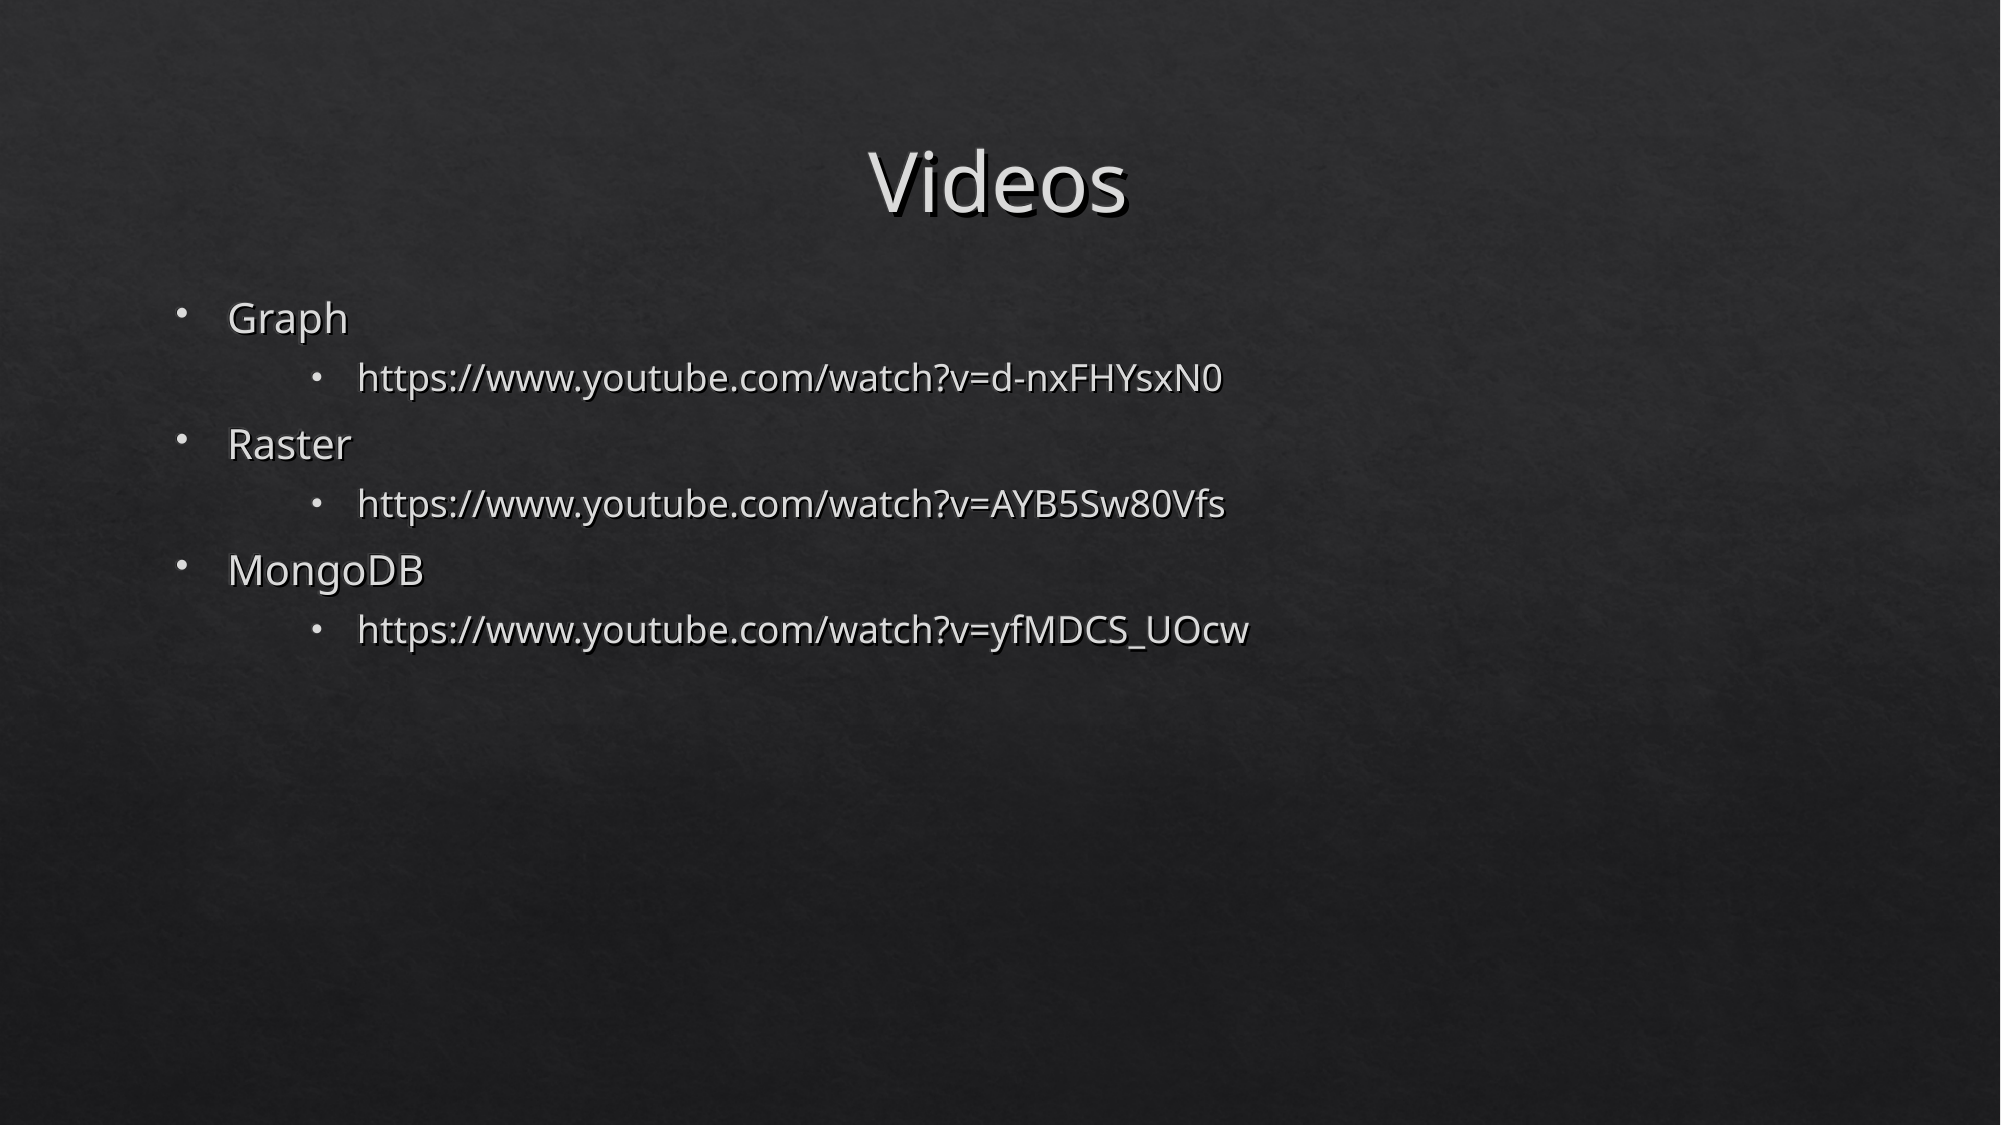

# Videos
Graph
https://www.youtube.com/watch?v=d-nxFHYsxN0
Raster
https://www.youtube.com/watch?v=AYB5Sw80Vfs
MongoDB
https://www.youtube.com/watch?v=yfMDCS_UOcw